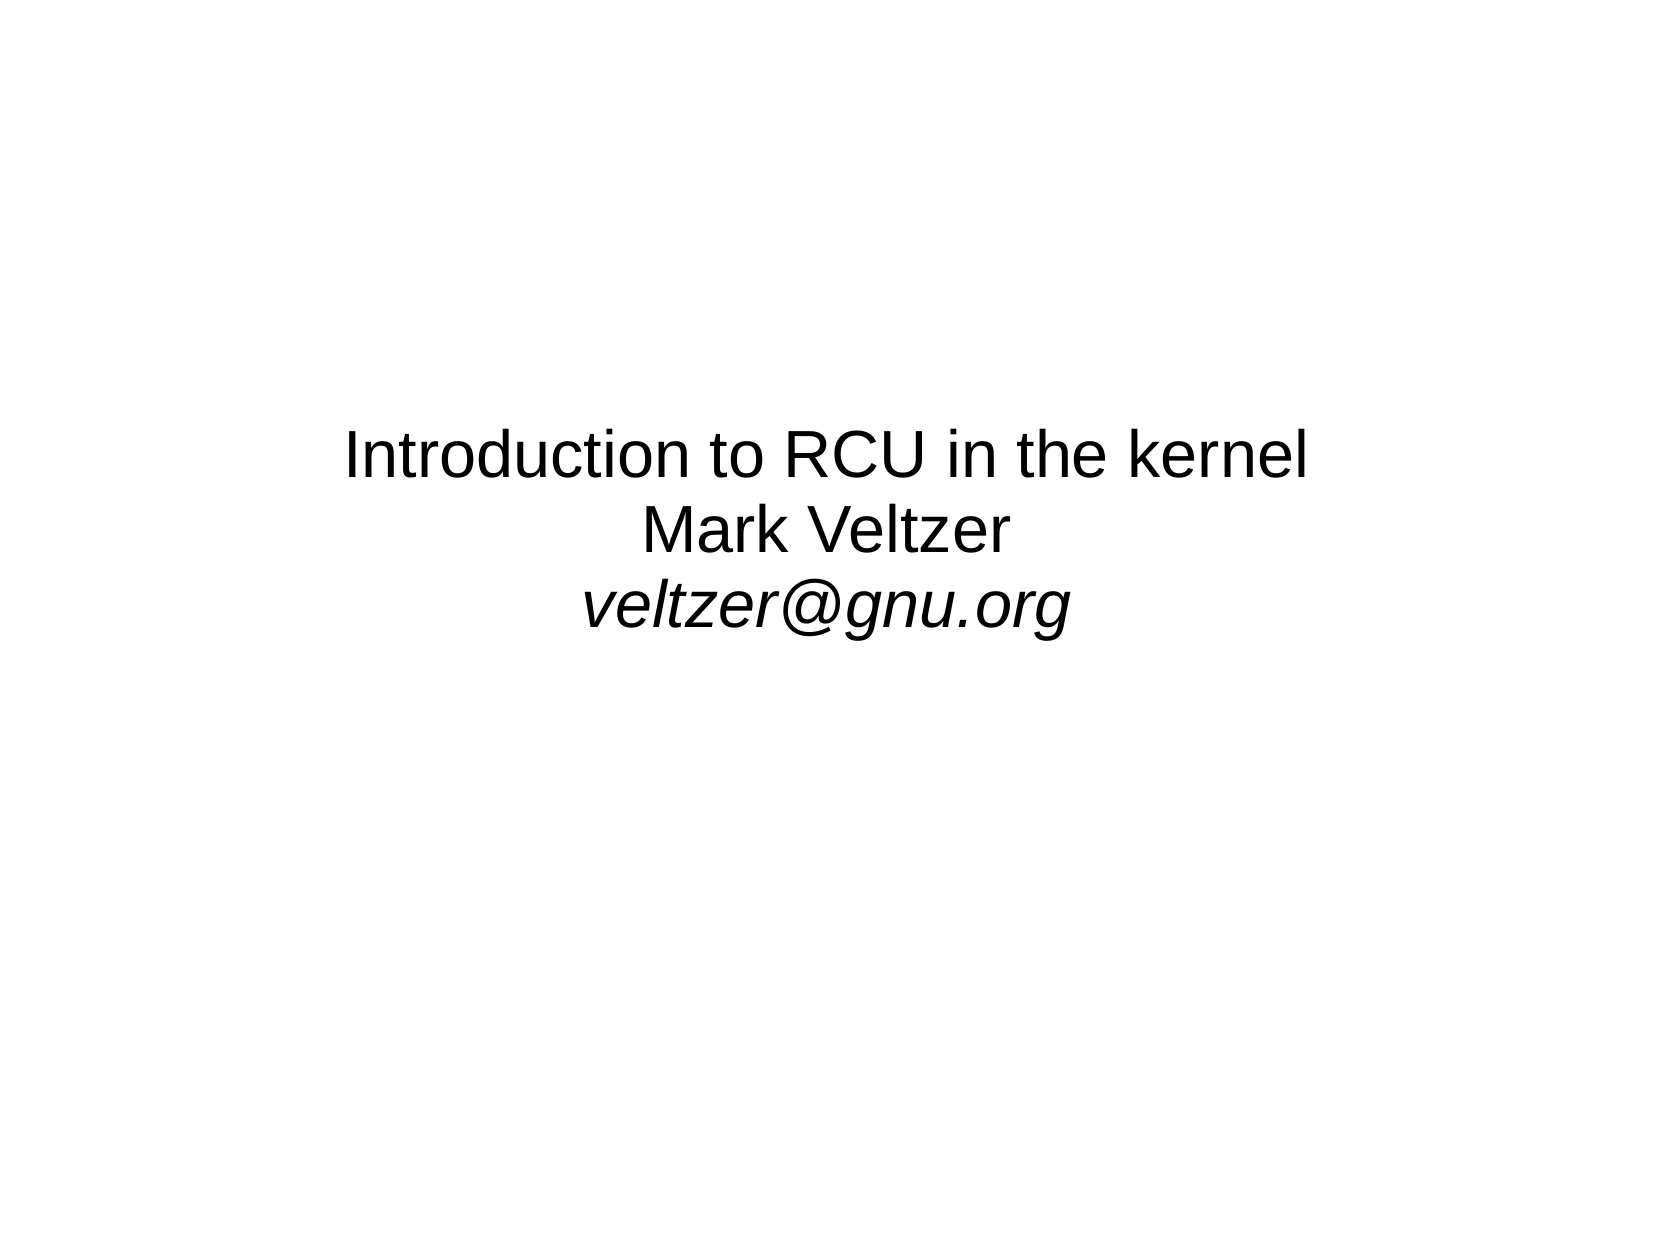

# Introduction to RCU in the kernel
Mark Veltzer
veltzer@gnu.org